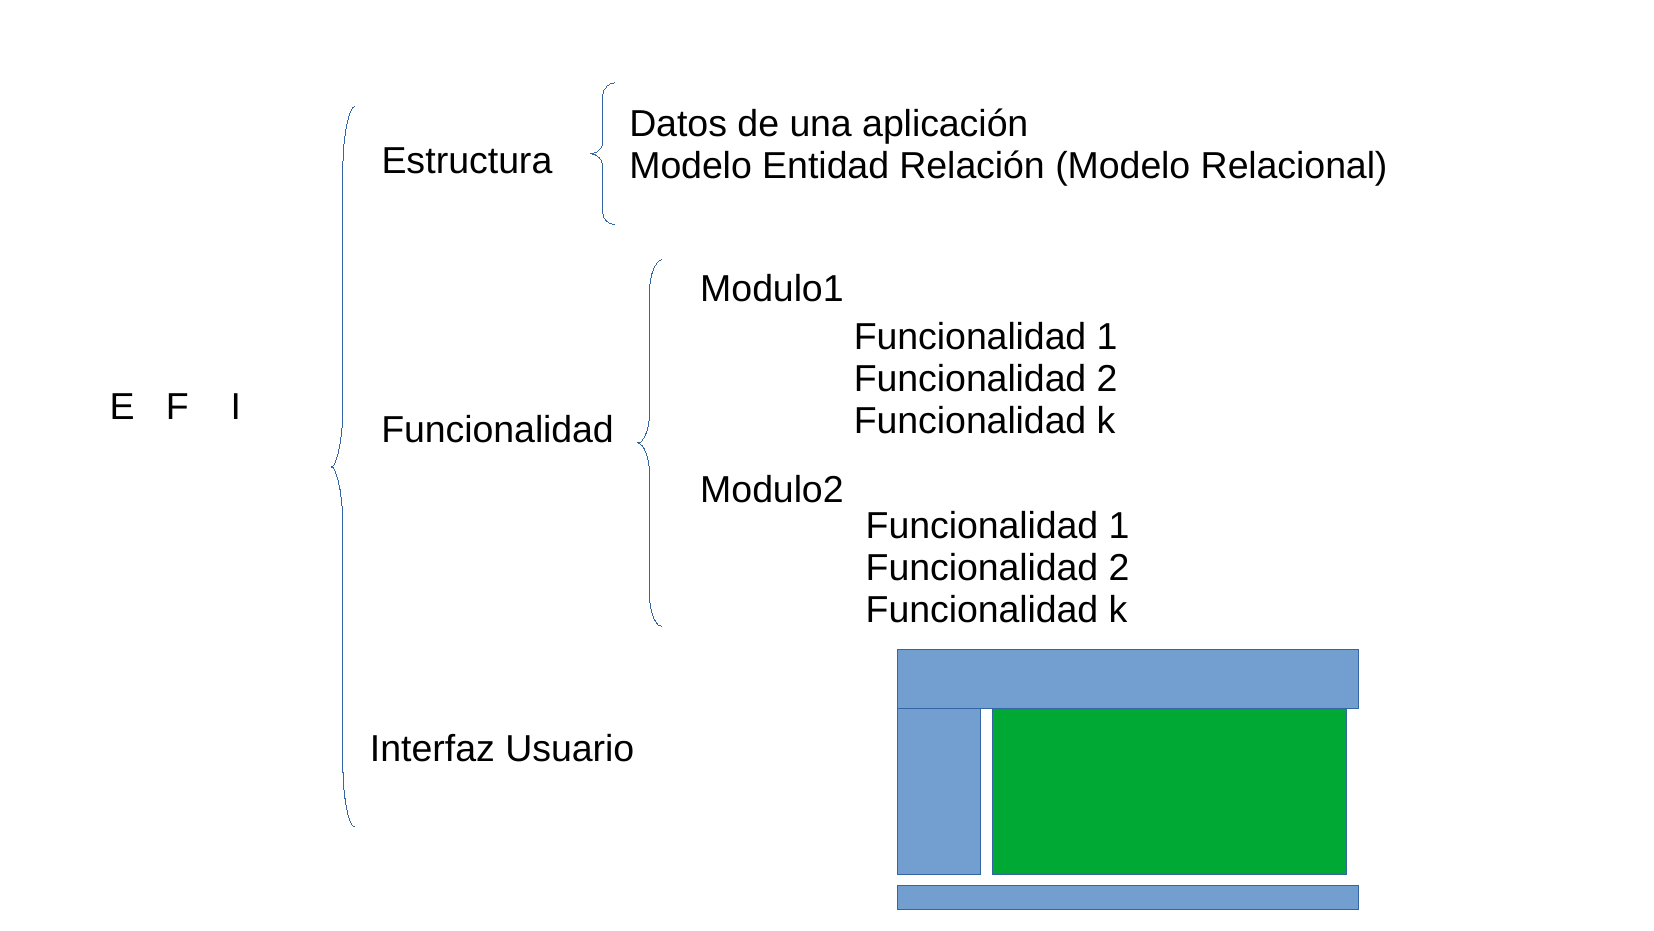

Datos de una aplicación
Modelo Entidad Relación (Modelo Relacional)
Estructura
Modulo1
Funcionalidad 1
Funcionalidad 2
Funcionalidad k
E F I
Funcionalidad
Modulo2
Funcionalidad 1
Funcionalidad 2
Funcionalidad k
Interfaz Usuario